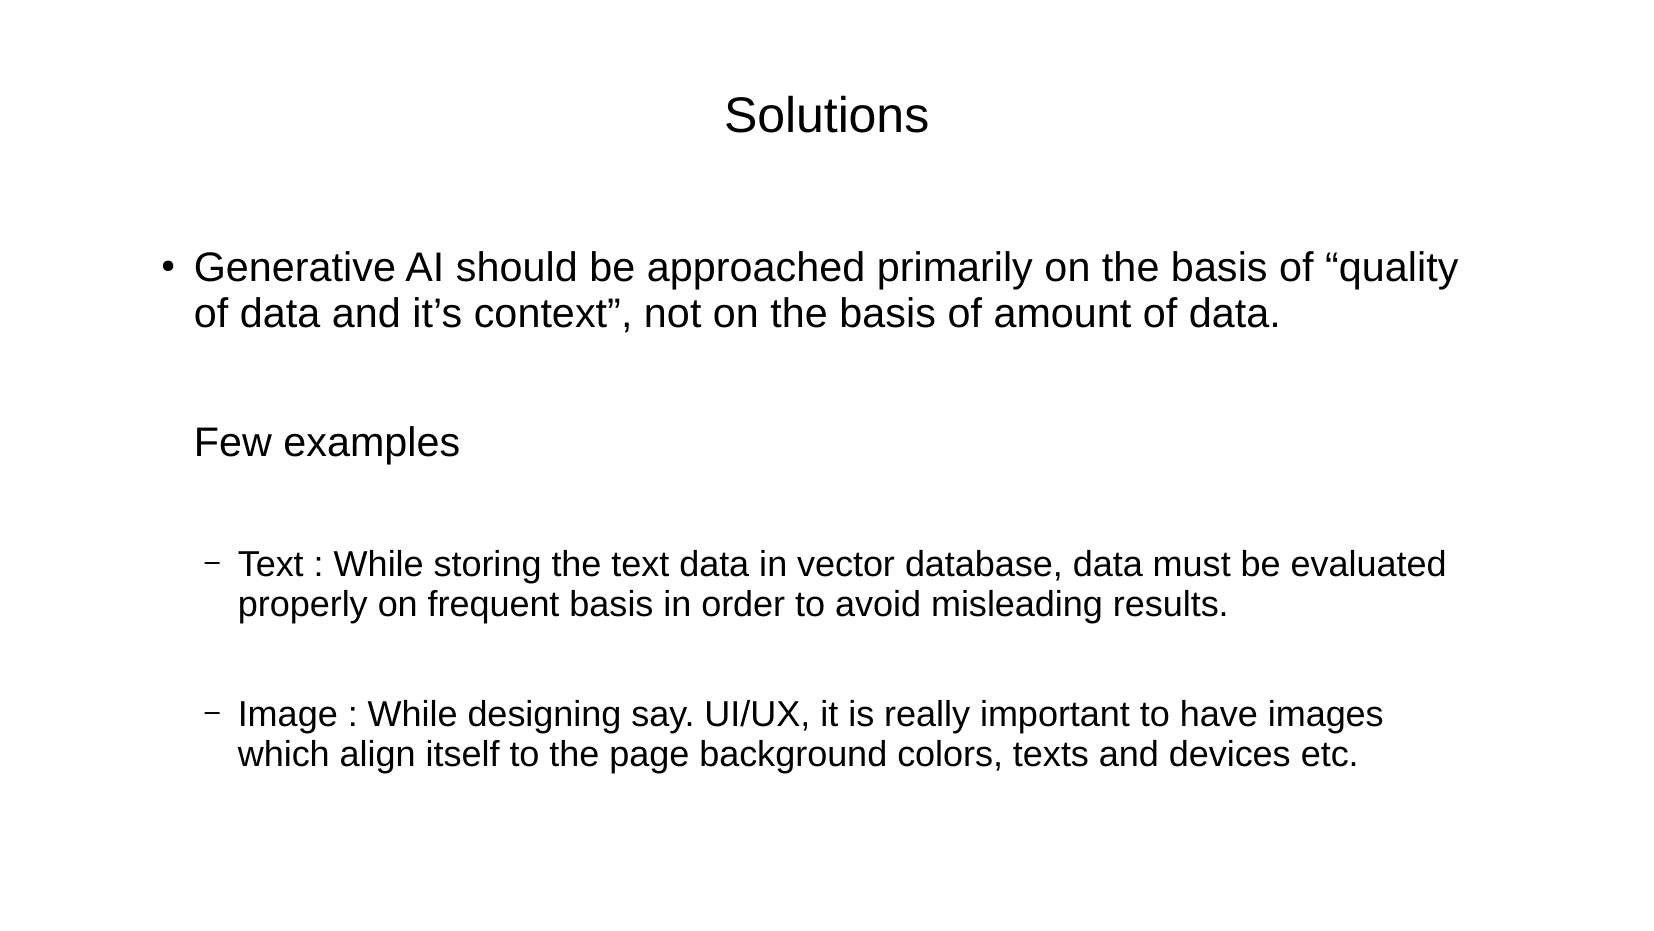

# Solutions
Generative AI should be approached primarily on the basis of “quality of data and it’s context”, not on the basis of amount of data.
Few examples
Text : While storing the text data in vector database, data must be evaluated properly on frequent basis in order to avoid misleading results.
Image : While designing say. UI/UX, it is really important to have images which align itself to the page background colors, texts and devices etc.